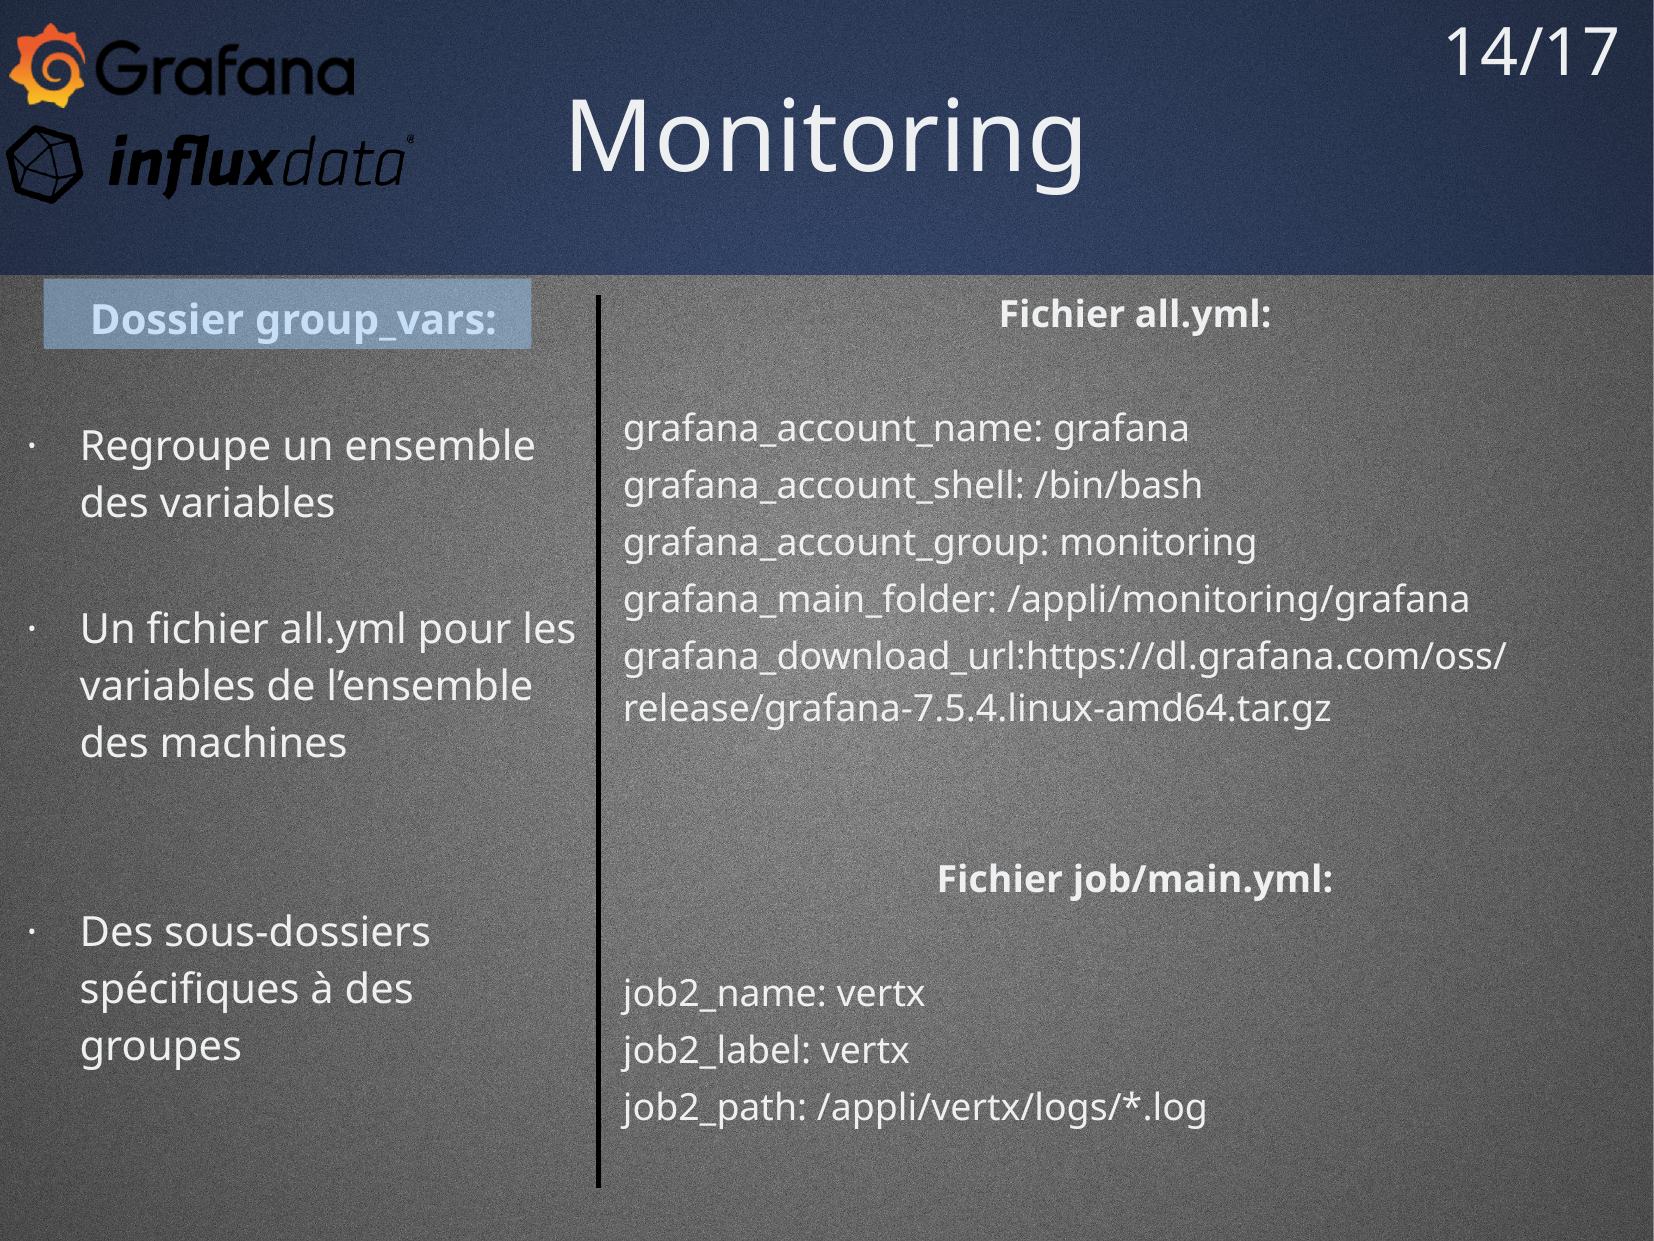

14/17
# Monitoring
Fichier all.yml:
grafana_account_name: grafana
grafana_account_shell: /bin/bash
grafana_account_group: monitoring
grafana_main_folder: /appli/monitoring/grafana
grafana_download_url:https://dl.grafana.com/oss/release/grafana-7.5.4.linux-amd64.tar.gz
Fichier job/main.yml:
job2_name: vertx
job2_label: vertx
job2_path: /appli/vertx/logs/*.log
Dossier group_vars:
Regroupe un ensemble des variables
Un fichier all.yml pour les variables de l’ensemble des machines
Des sous-dossiers spécifiques à des groupes